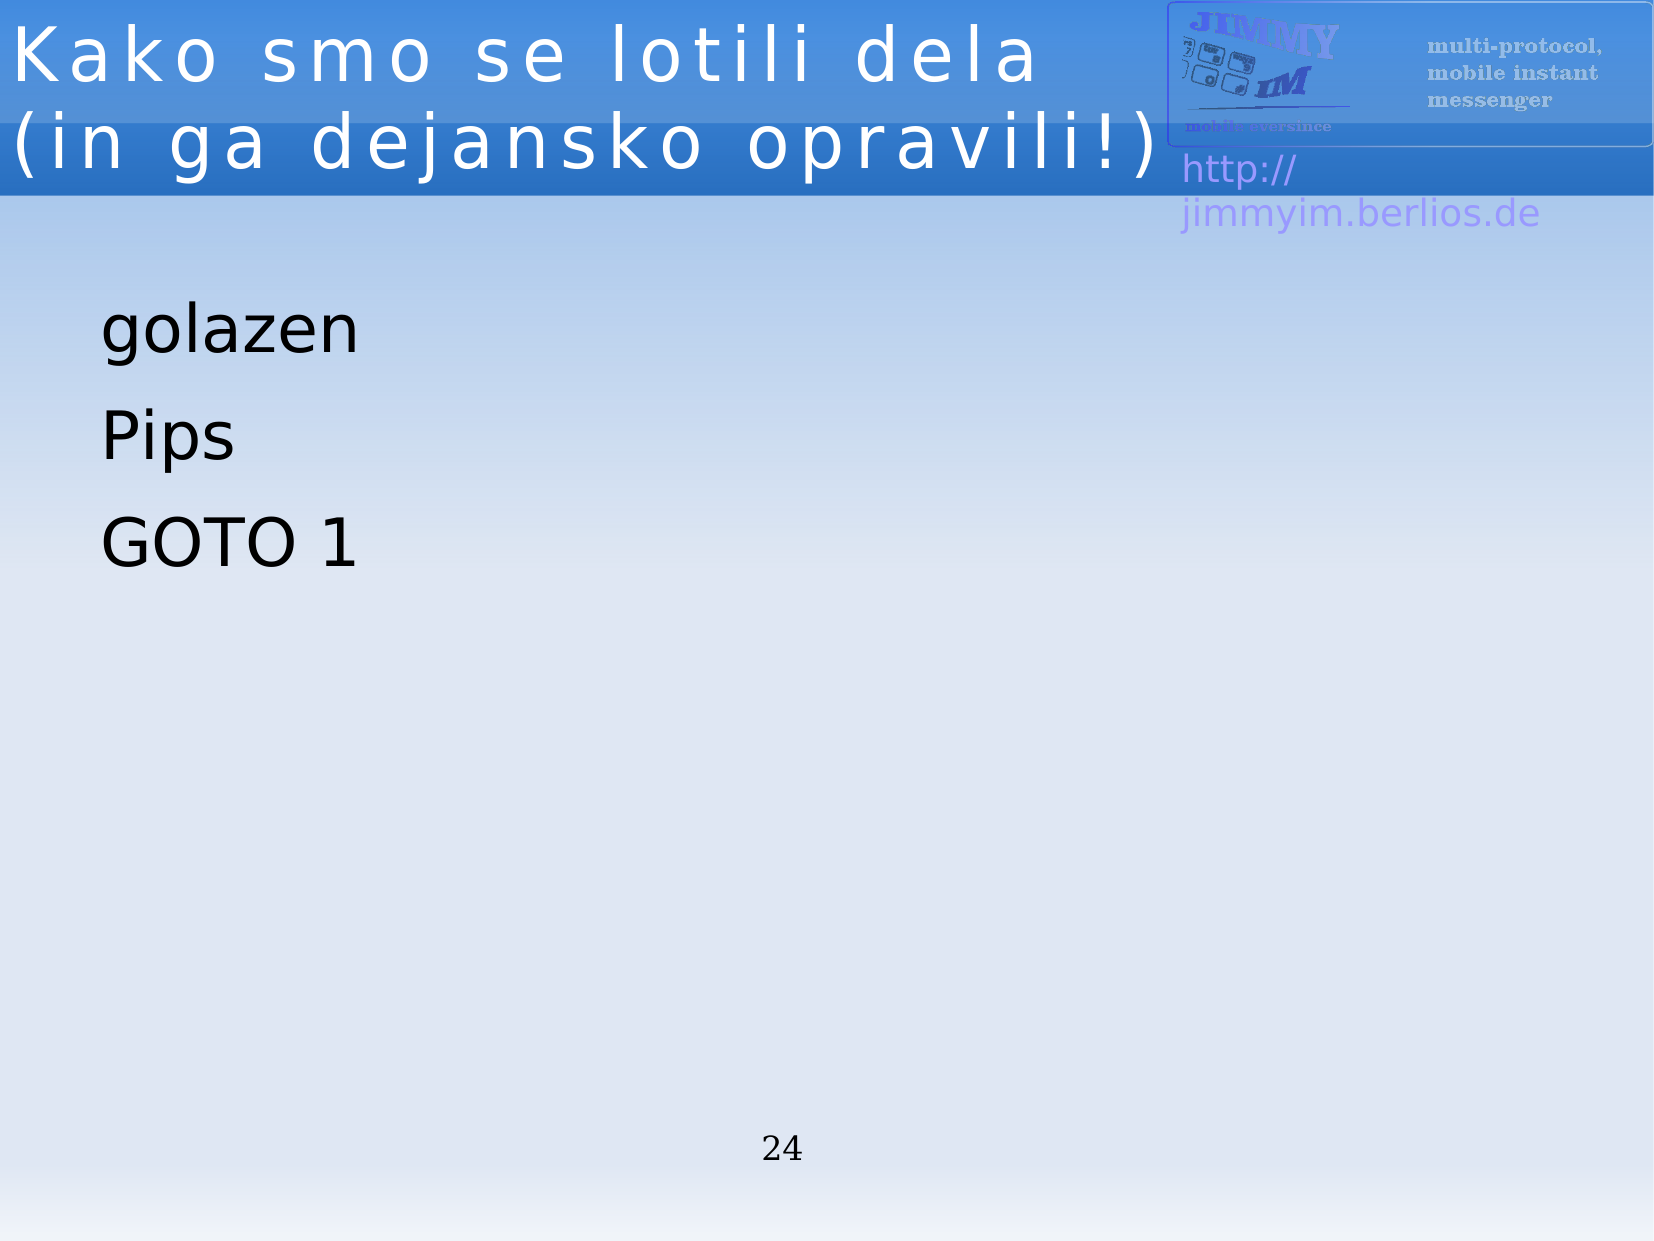

# Kako smo se lotili dela (in ga dejansko opravili!)
golazen
Pips
GOTO 1
24